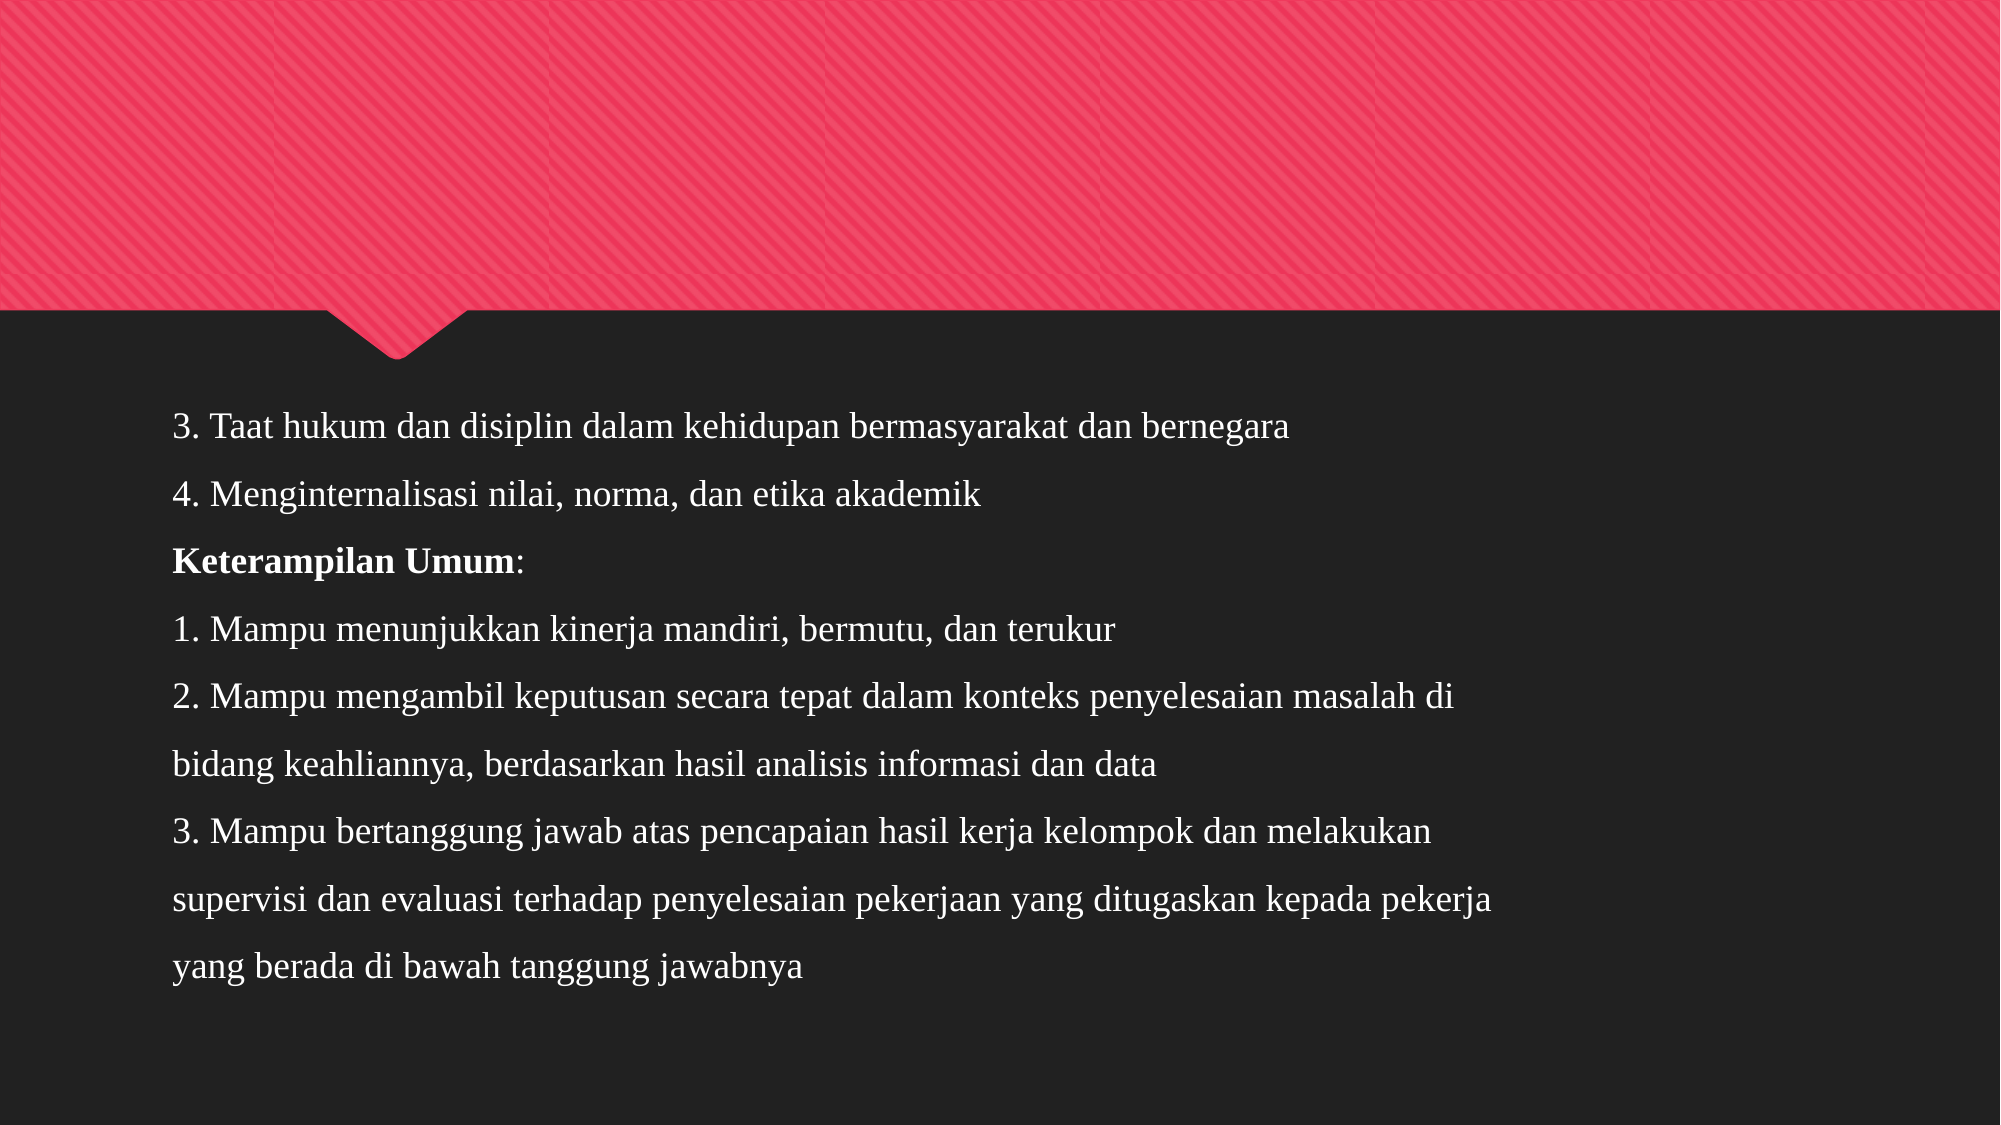

3. Taat hukum dan disiplin dalam kehidupan bermasyarakat dan bernegara
4. Menginternalisasi nilai, norma, dan etika akademik
Keterampilan Umum:
1. Mampu menunjukkan kinerja mandiri, bermutu, dan terukur
2. Mampu mengambil keputusan secara tepat dalam konteks penyelesaian masalah di
bidang keahliannya, berdasarkan hasil analisis informasi dan data
3. Mampu bertanggung jawab atas pencapaian hasil kerja kelompok dan melakukan
supervisi dan evaluasi terhadap penyelesaian pekerjaan yang ditugaskan kepada pekerja
yang berada di bawah tanggung jawabnya